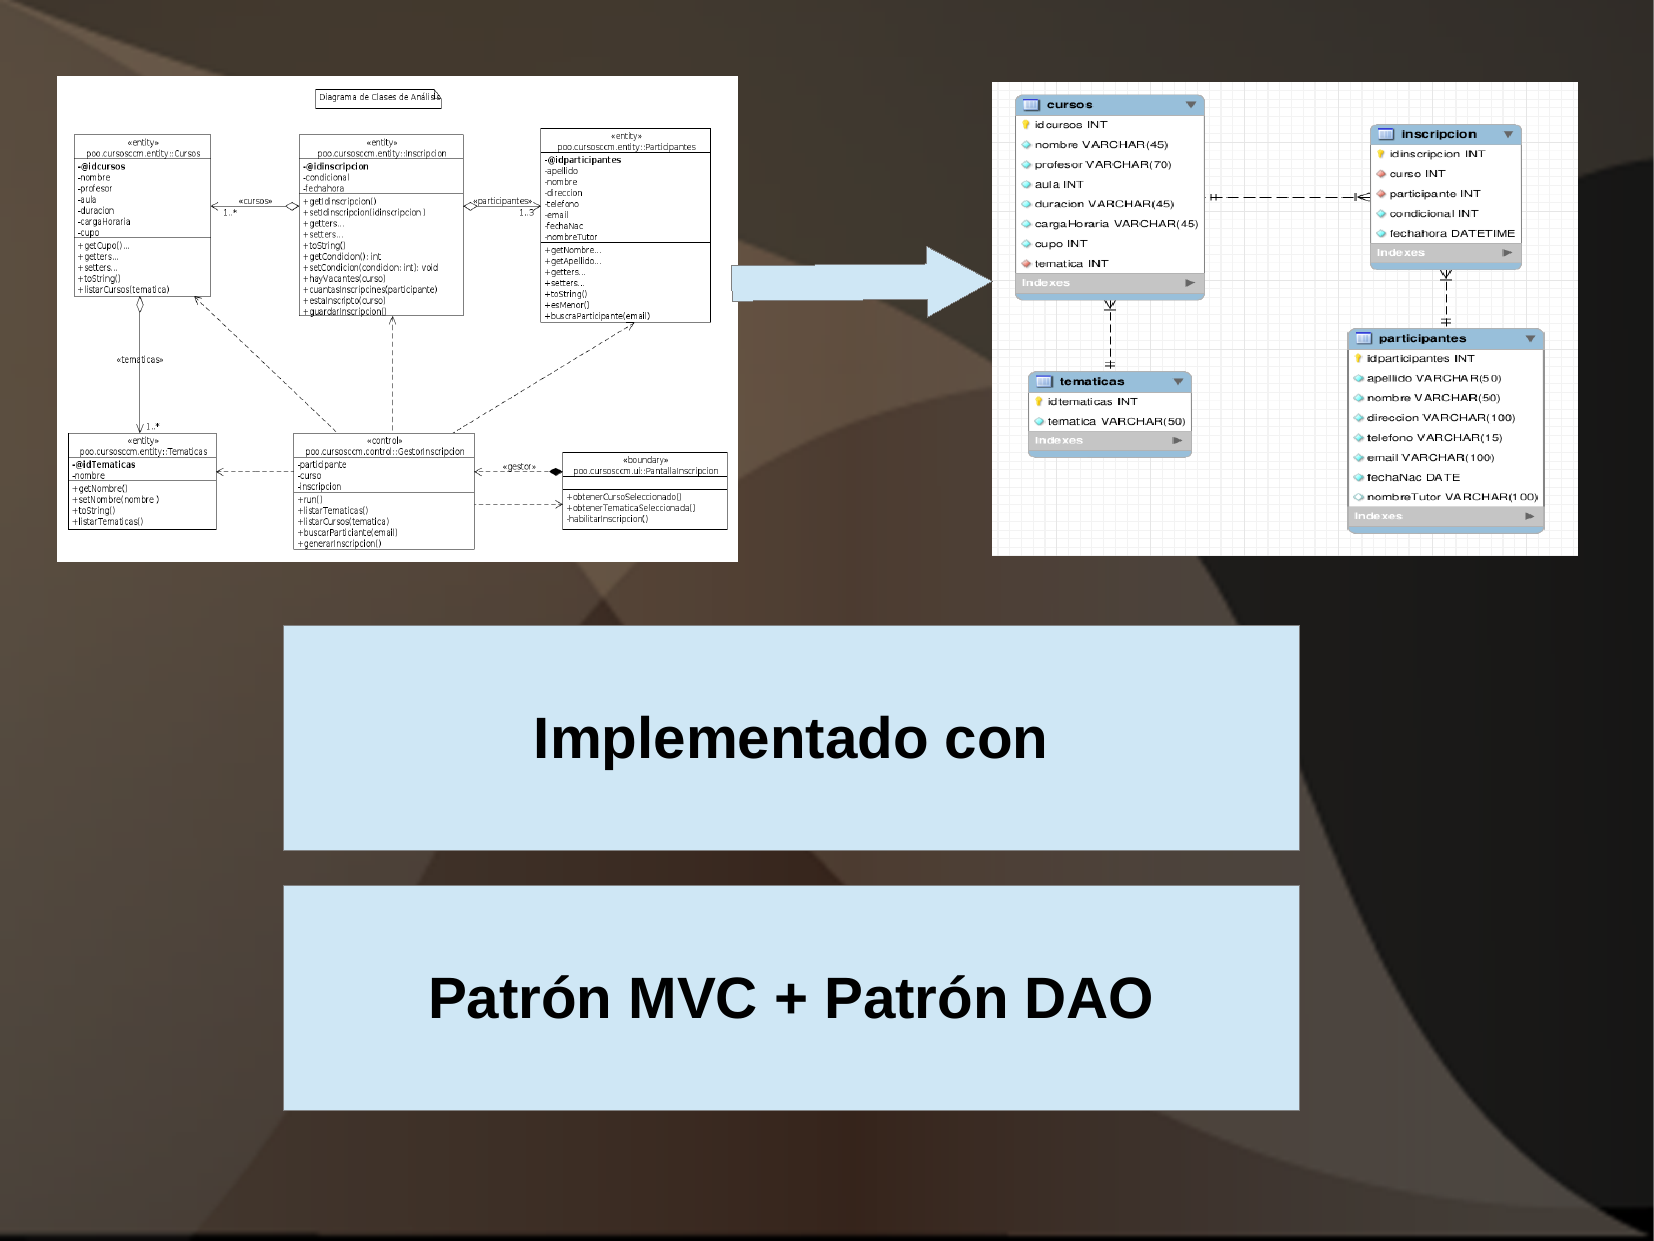

Implementado con
Patrón MVC + Patrón DAO